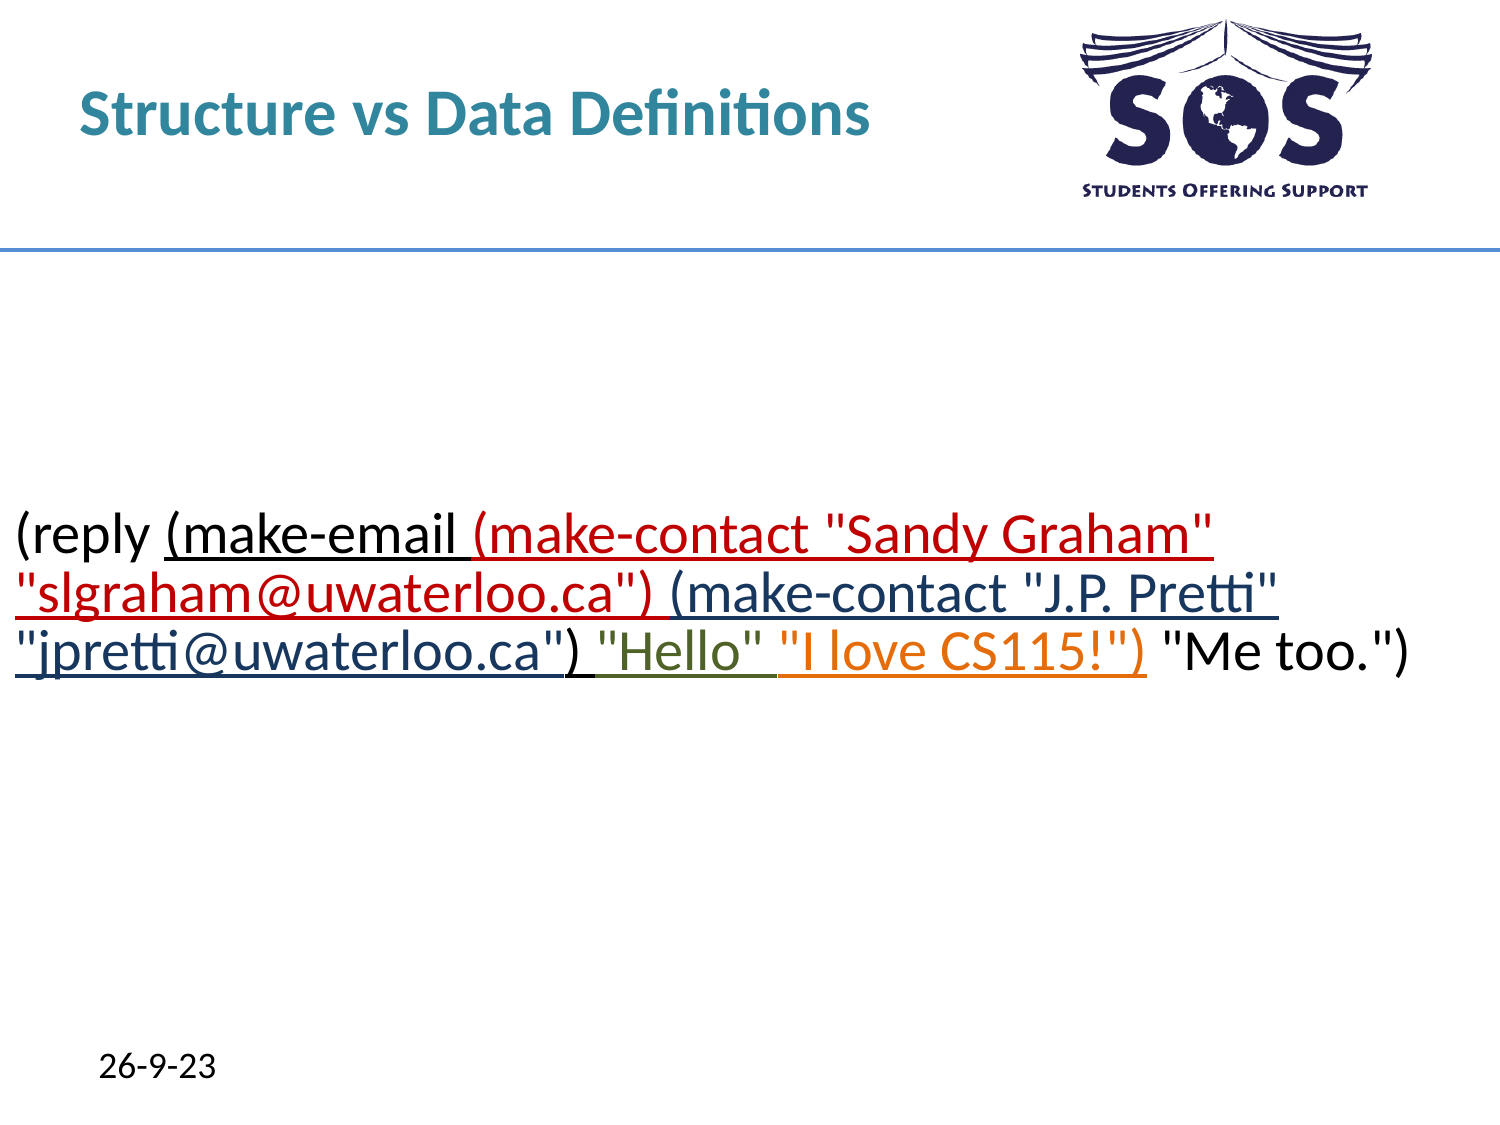

# Structure vs Data Definitions
(reply (make-email (make-contact "Sandy Graham"
"slgraham@uwaterloo.ca") (make-contact "J.P. Pretti"
"jpretti@uwaterloo.ca") "Hello" "I love CS115!") "Me too.")